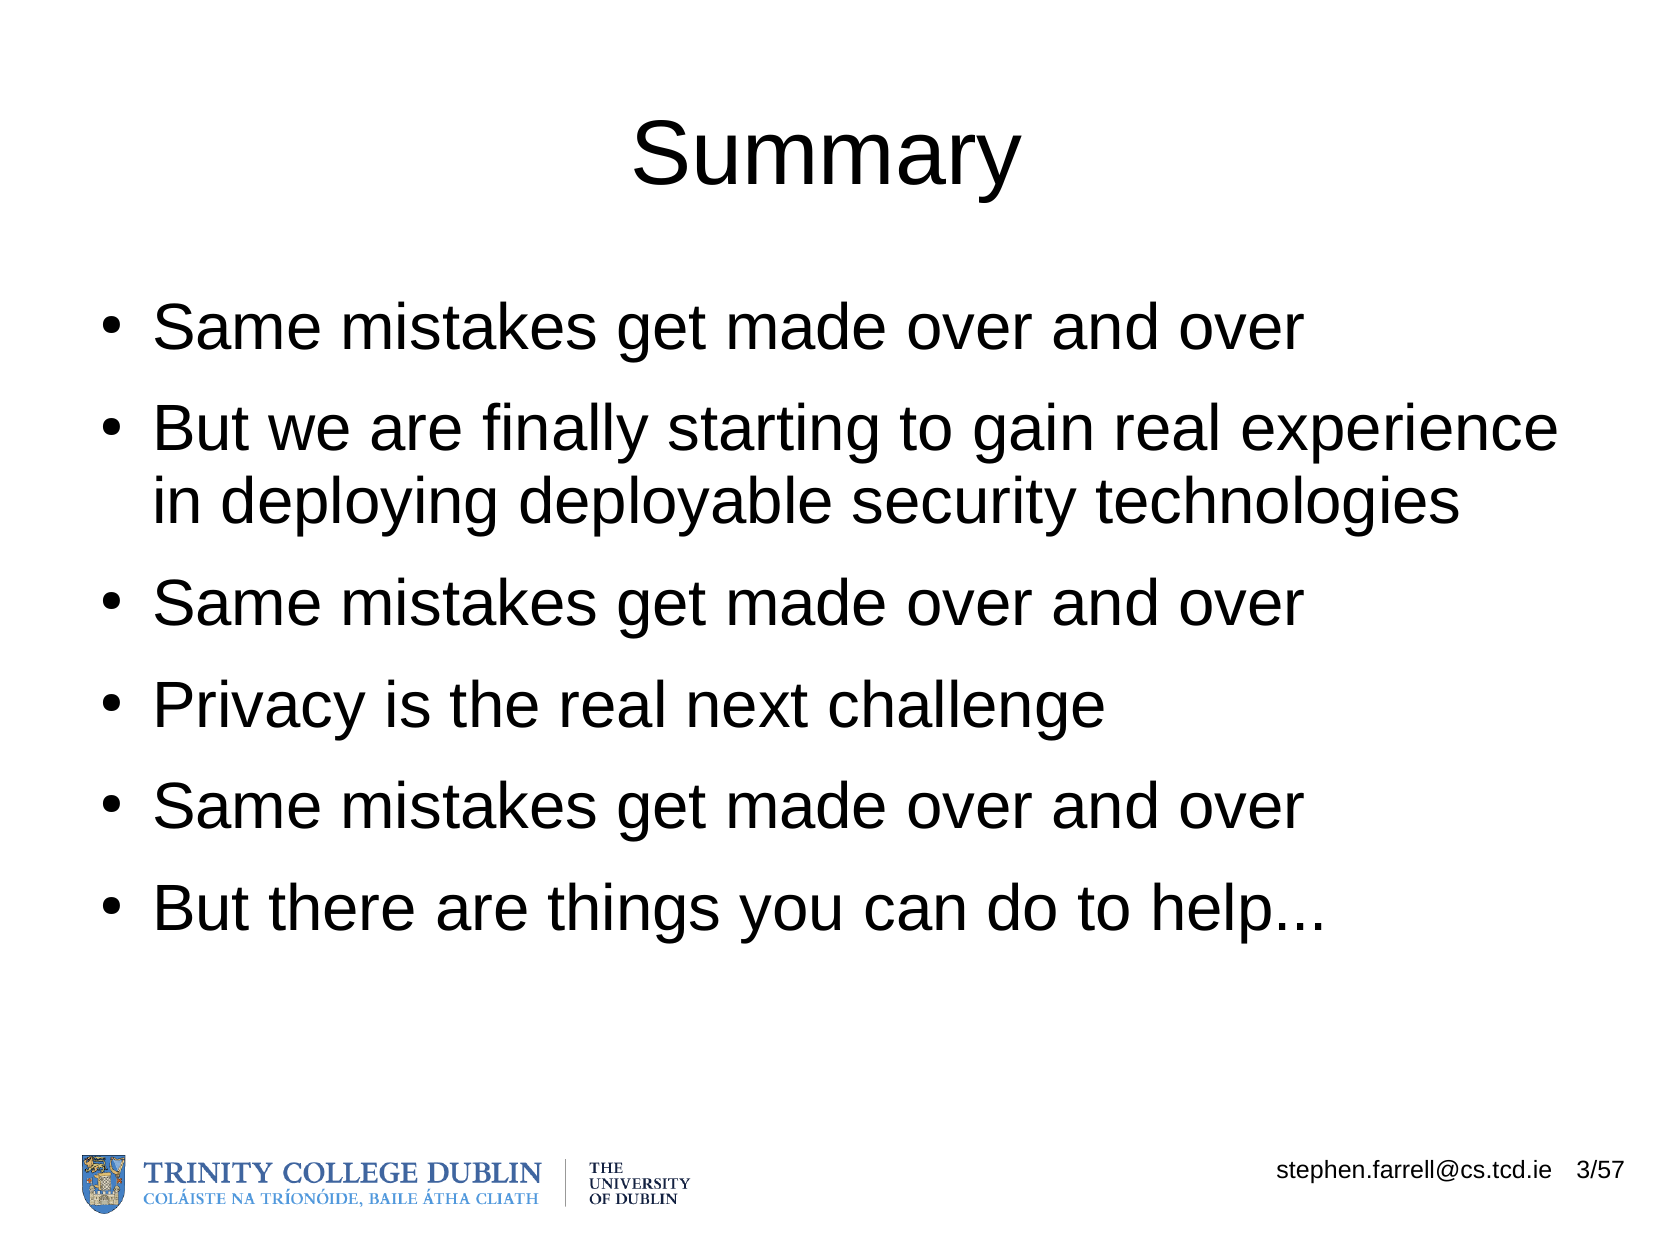

# Summary
Same mistakes get made over and over
But we are finally starting to gain real experience in deploying deployable security technologies
Same mistakes get made over and over
Privacy is the real next challenge
Same mistakes get made over and over
But there are things you can do to help...